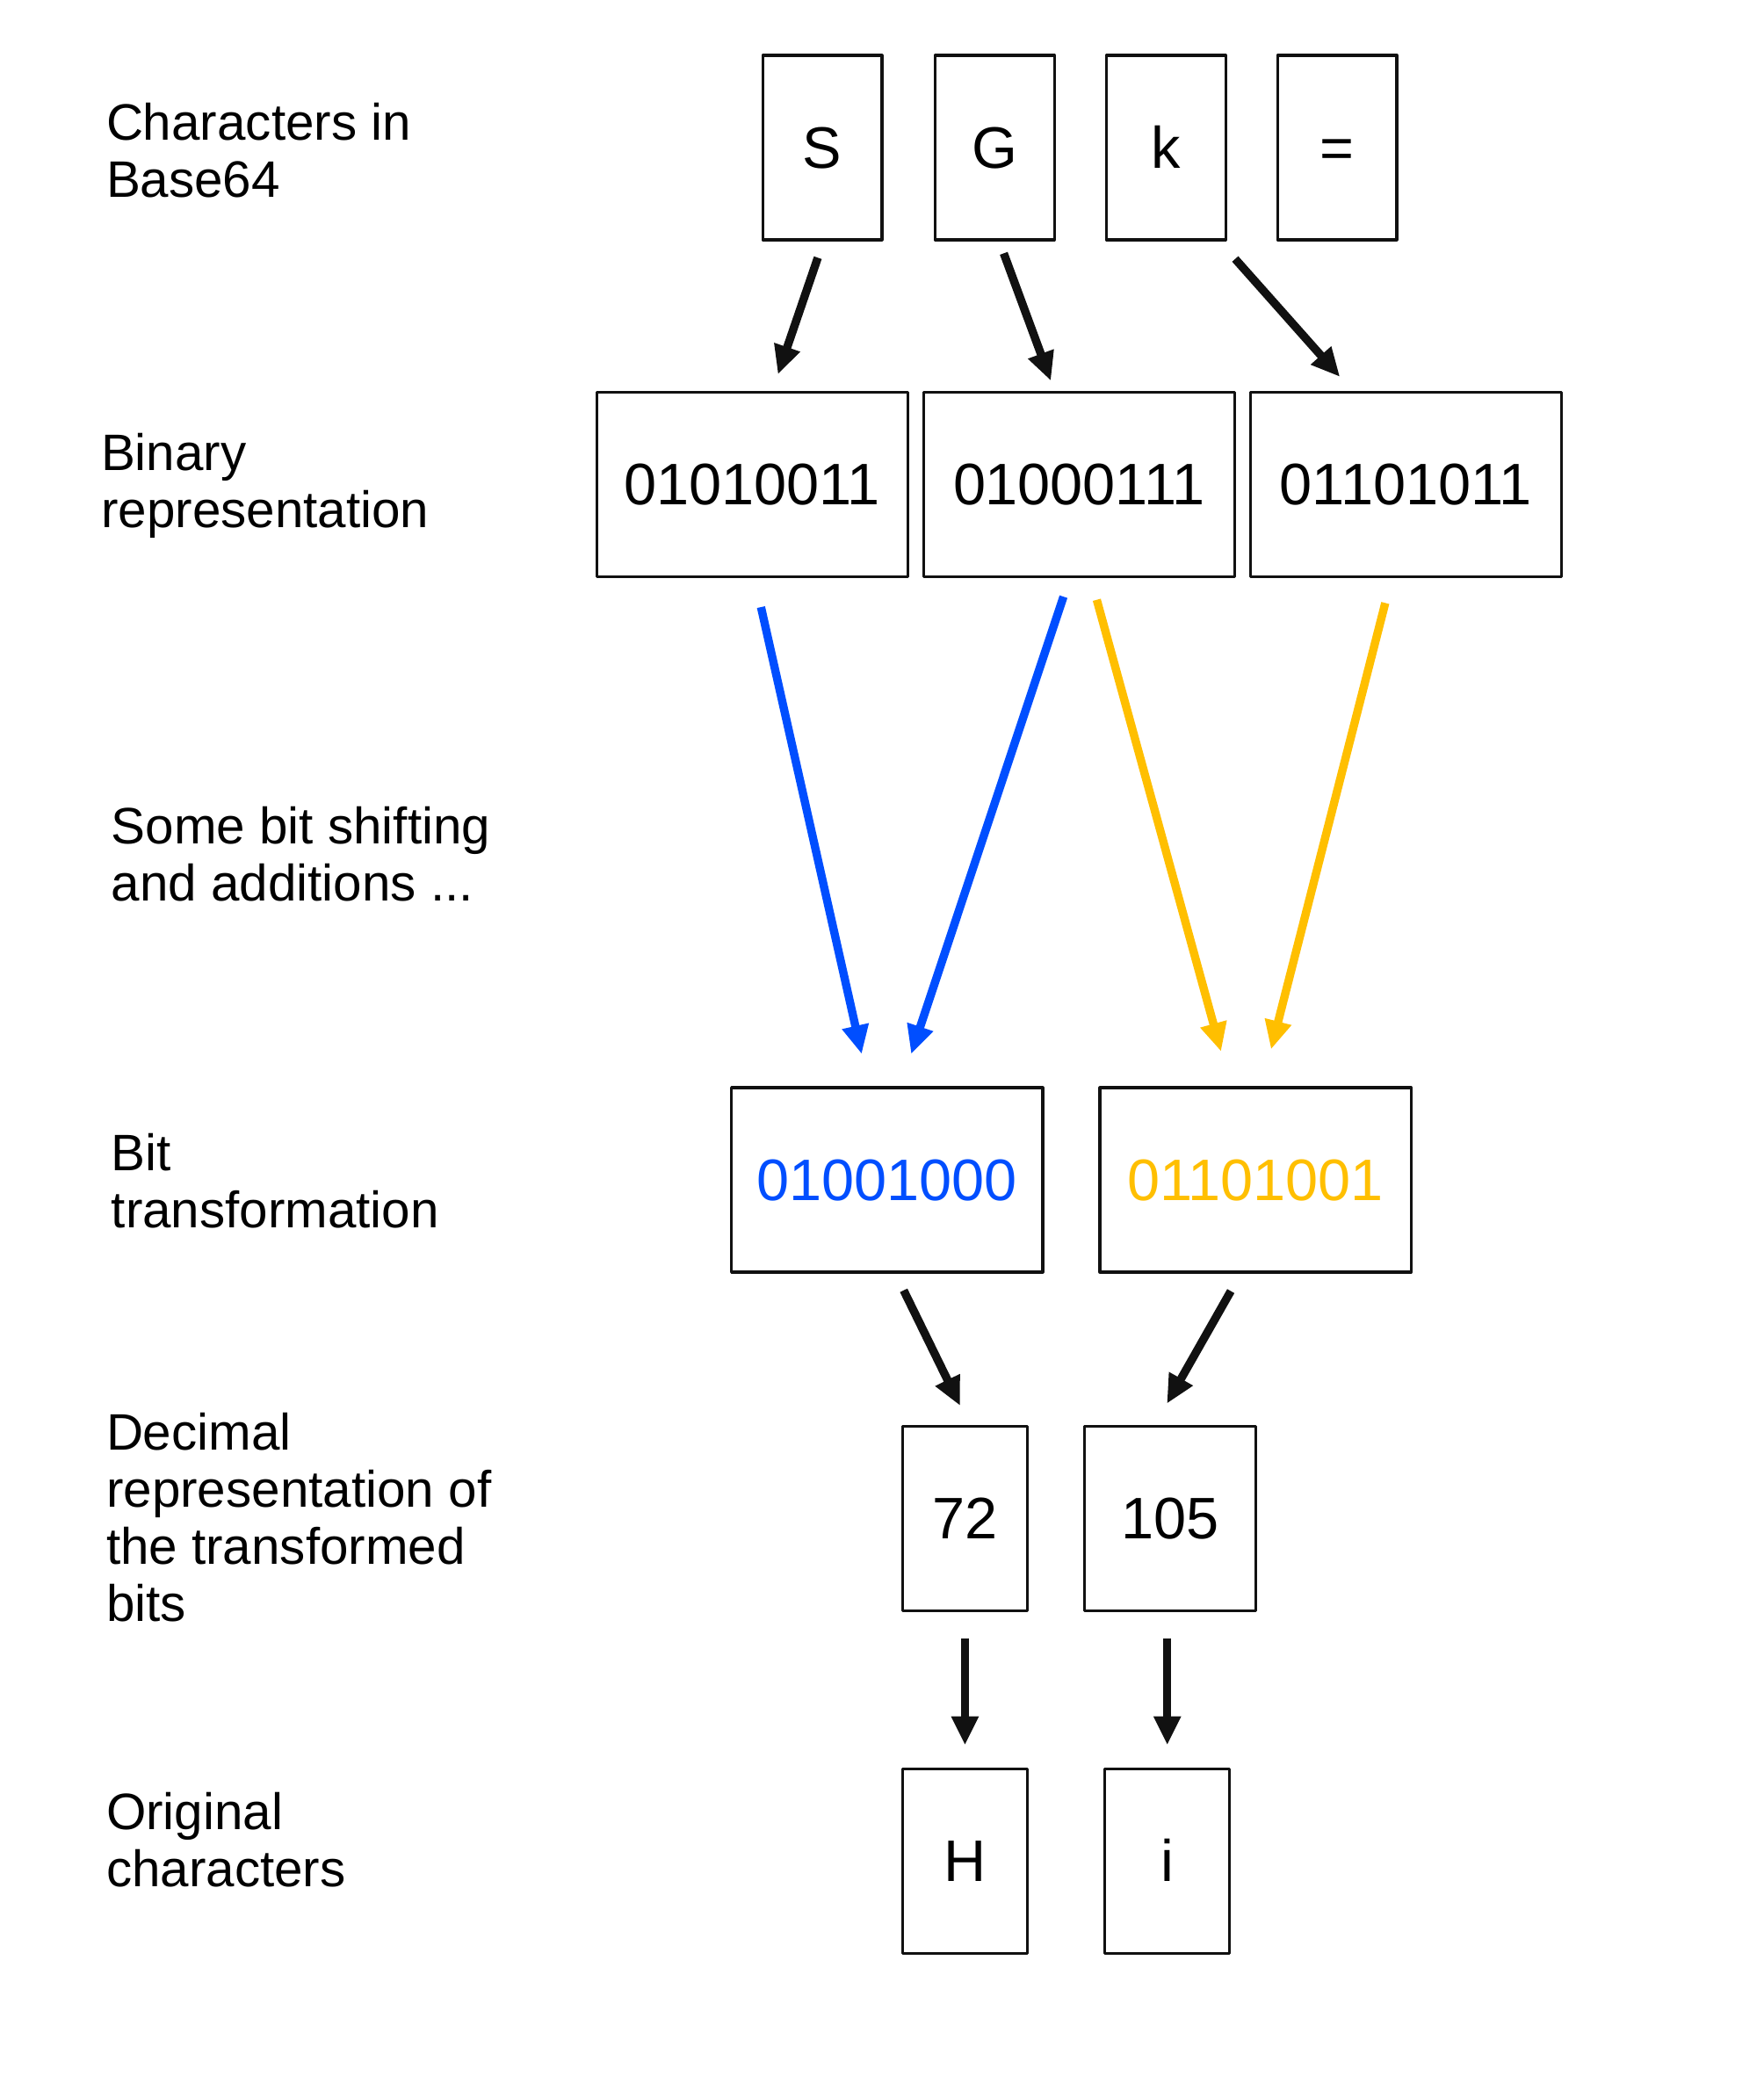

S
G
k
=
Characters in Base64
01010011
01000111
01101011
Binary representation
Some bit shifting and additions ...
01001000
01101001
Bit transformation
Decimal representation of the transformed bits
72
105
Original characters
H
i